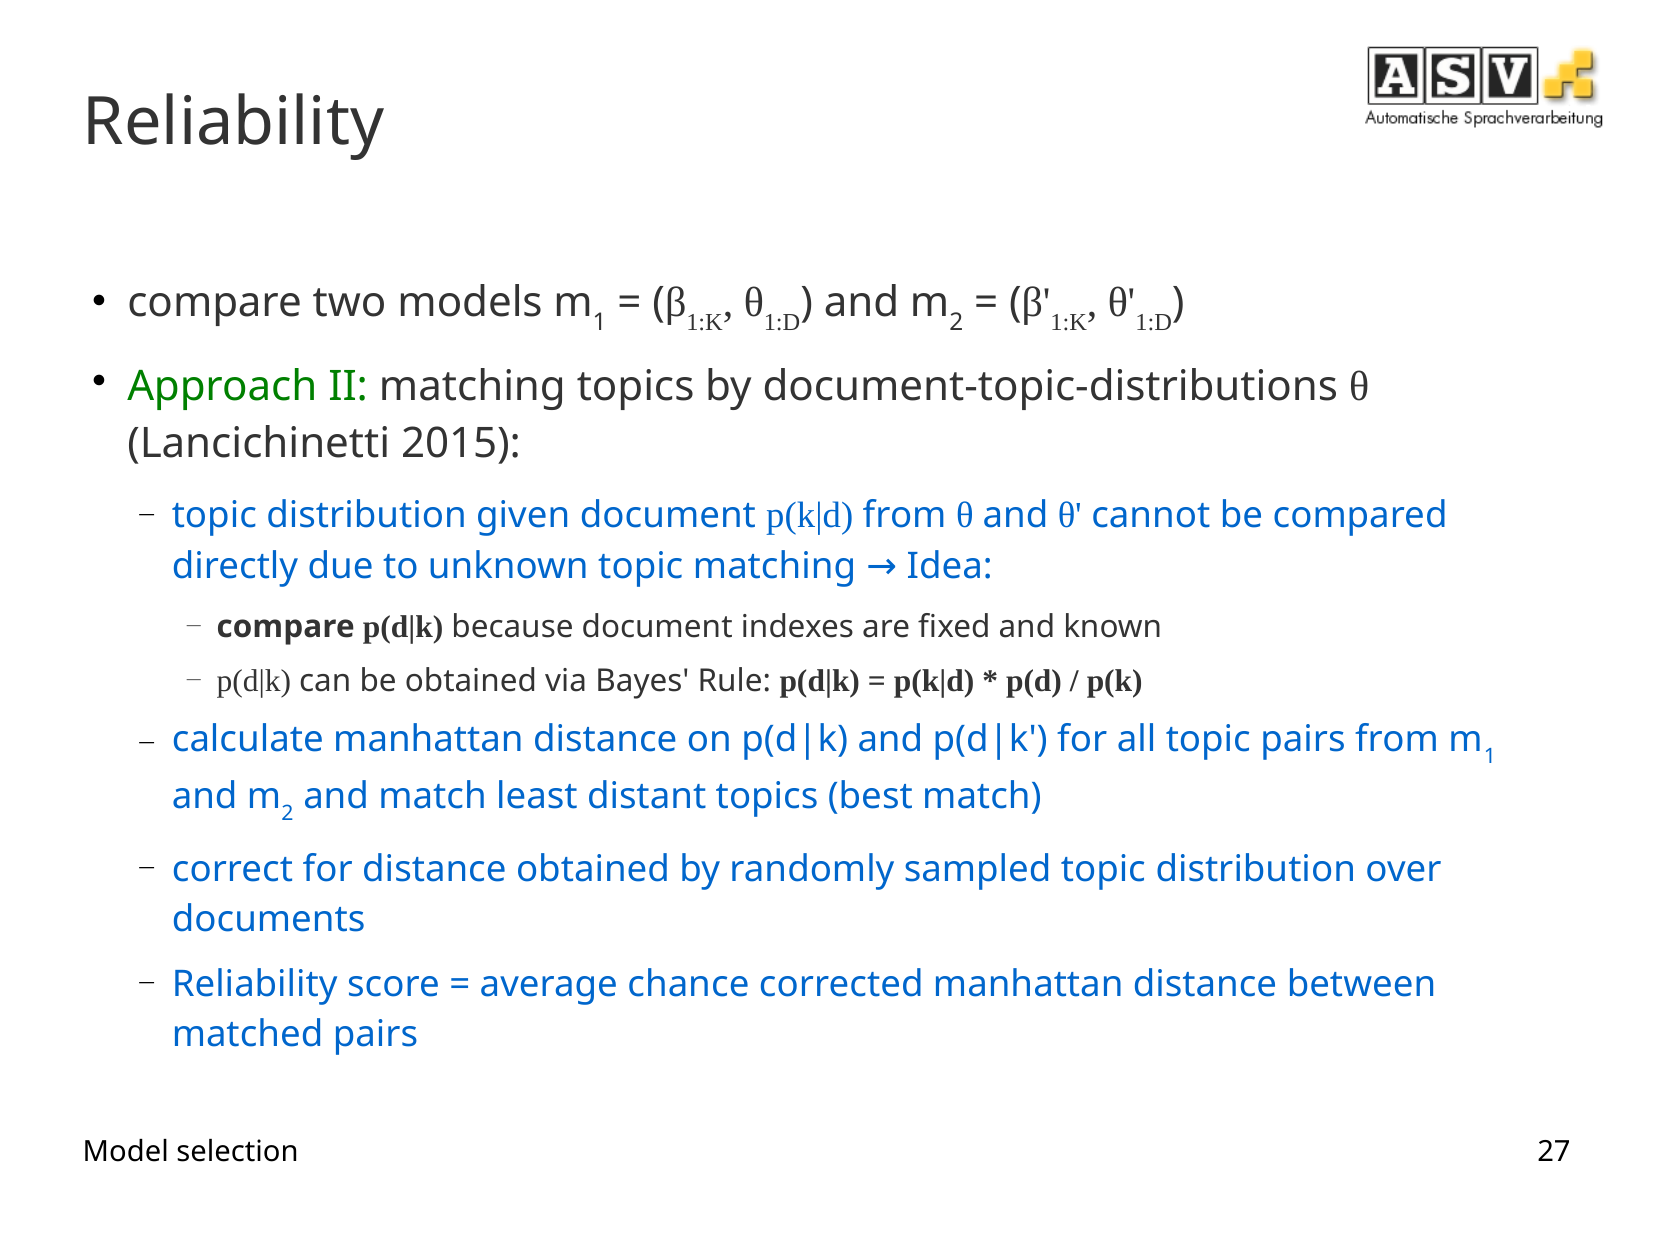

# Reliability
compare two models m1 = (β1:K, θ1:D) and m2 = (β'1:K, θ'1:D)
Approach II: matching topics by document-topic-distributions θ
(Lancichinetti 2015):
topic distribution given document p(k|d) from θ and θ' cannot be compared directly due to unknown topic matching → Idea:
compare p(d|k) because document indexes are fixed and known
p(d|k) can be obtained via Bayes' Rule: p(d|k) = p(k|d) * p(d) / p(k)
calculate manhattan distance on p(d|k) and p(d|k') for all topic pairs from m1 and m2 and match least distant topics (best match)
correct for distance obtained by randomly sampled topic distribution over documents
Reliability score = average chance corrected manhattan distance between matched pairs
Model selection
27